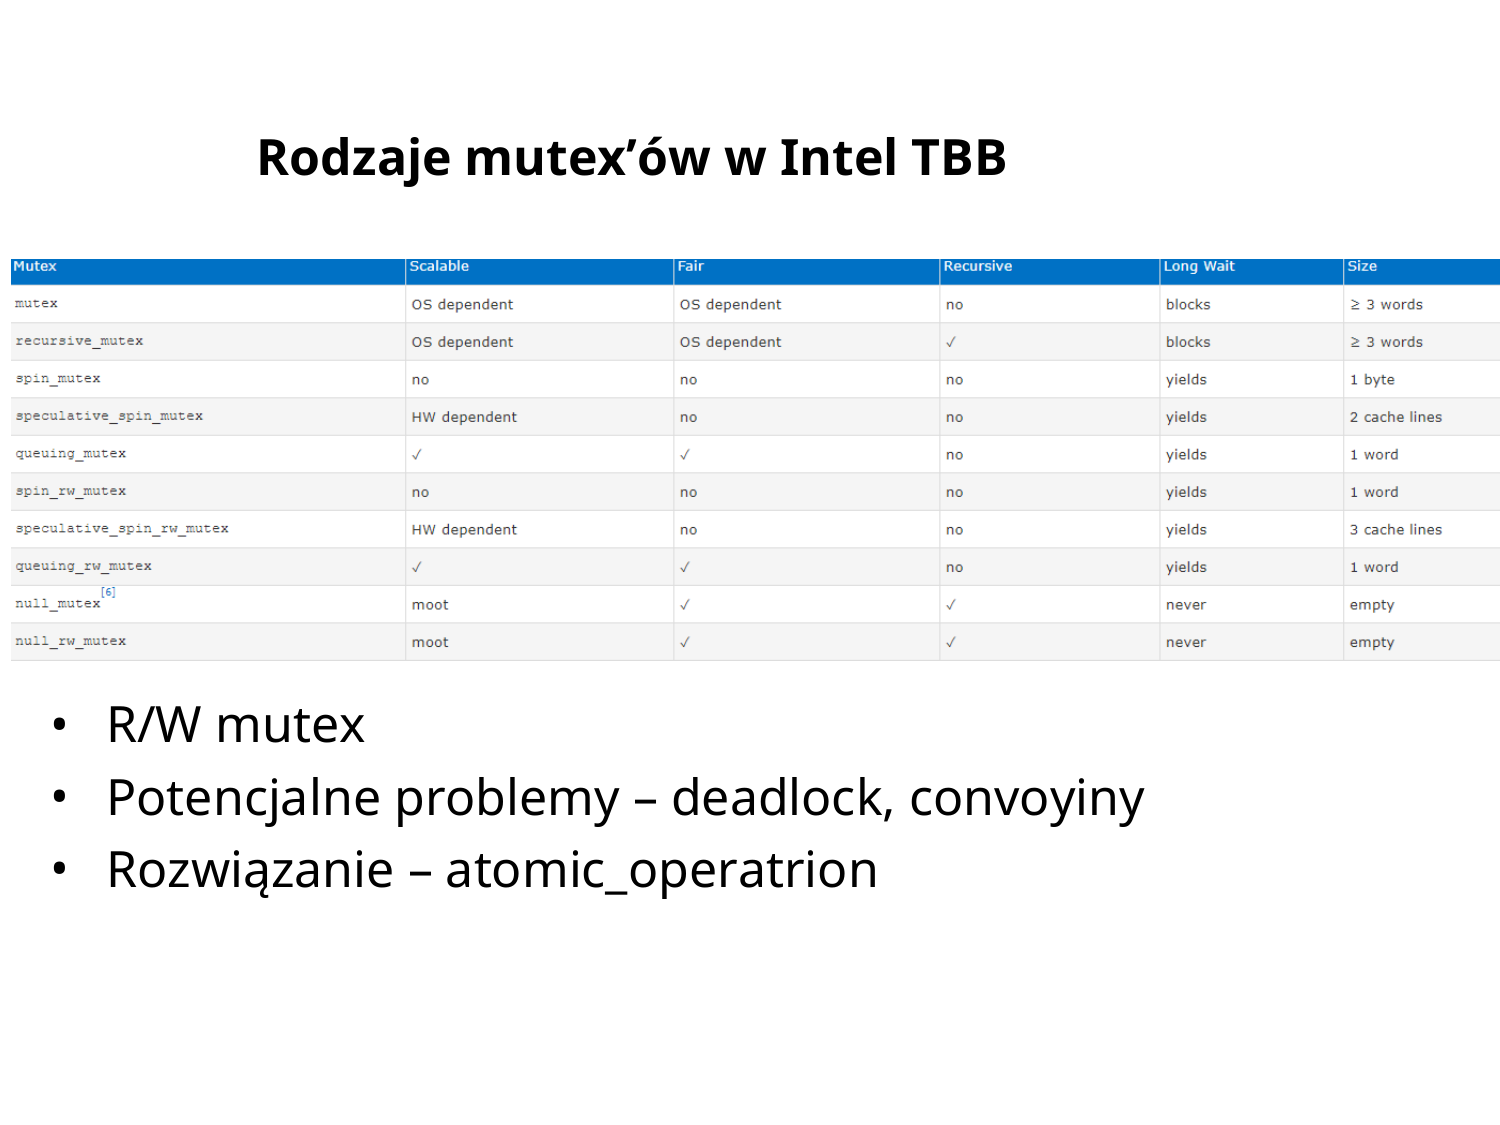

# Rodzaje mutex’ów w Intel TBB
R/W mutex
Potencjalne problemy – deadlock, convoyiny
Rozwiązanie – atomic_operatrion